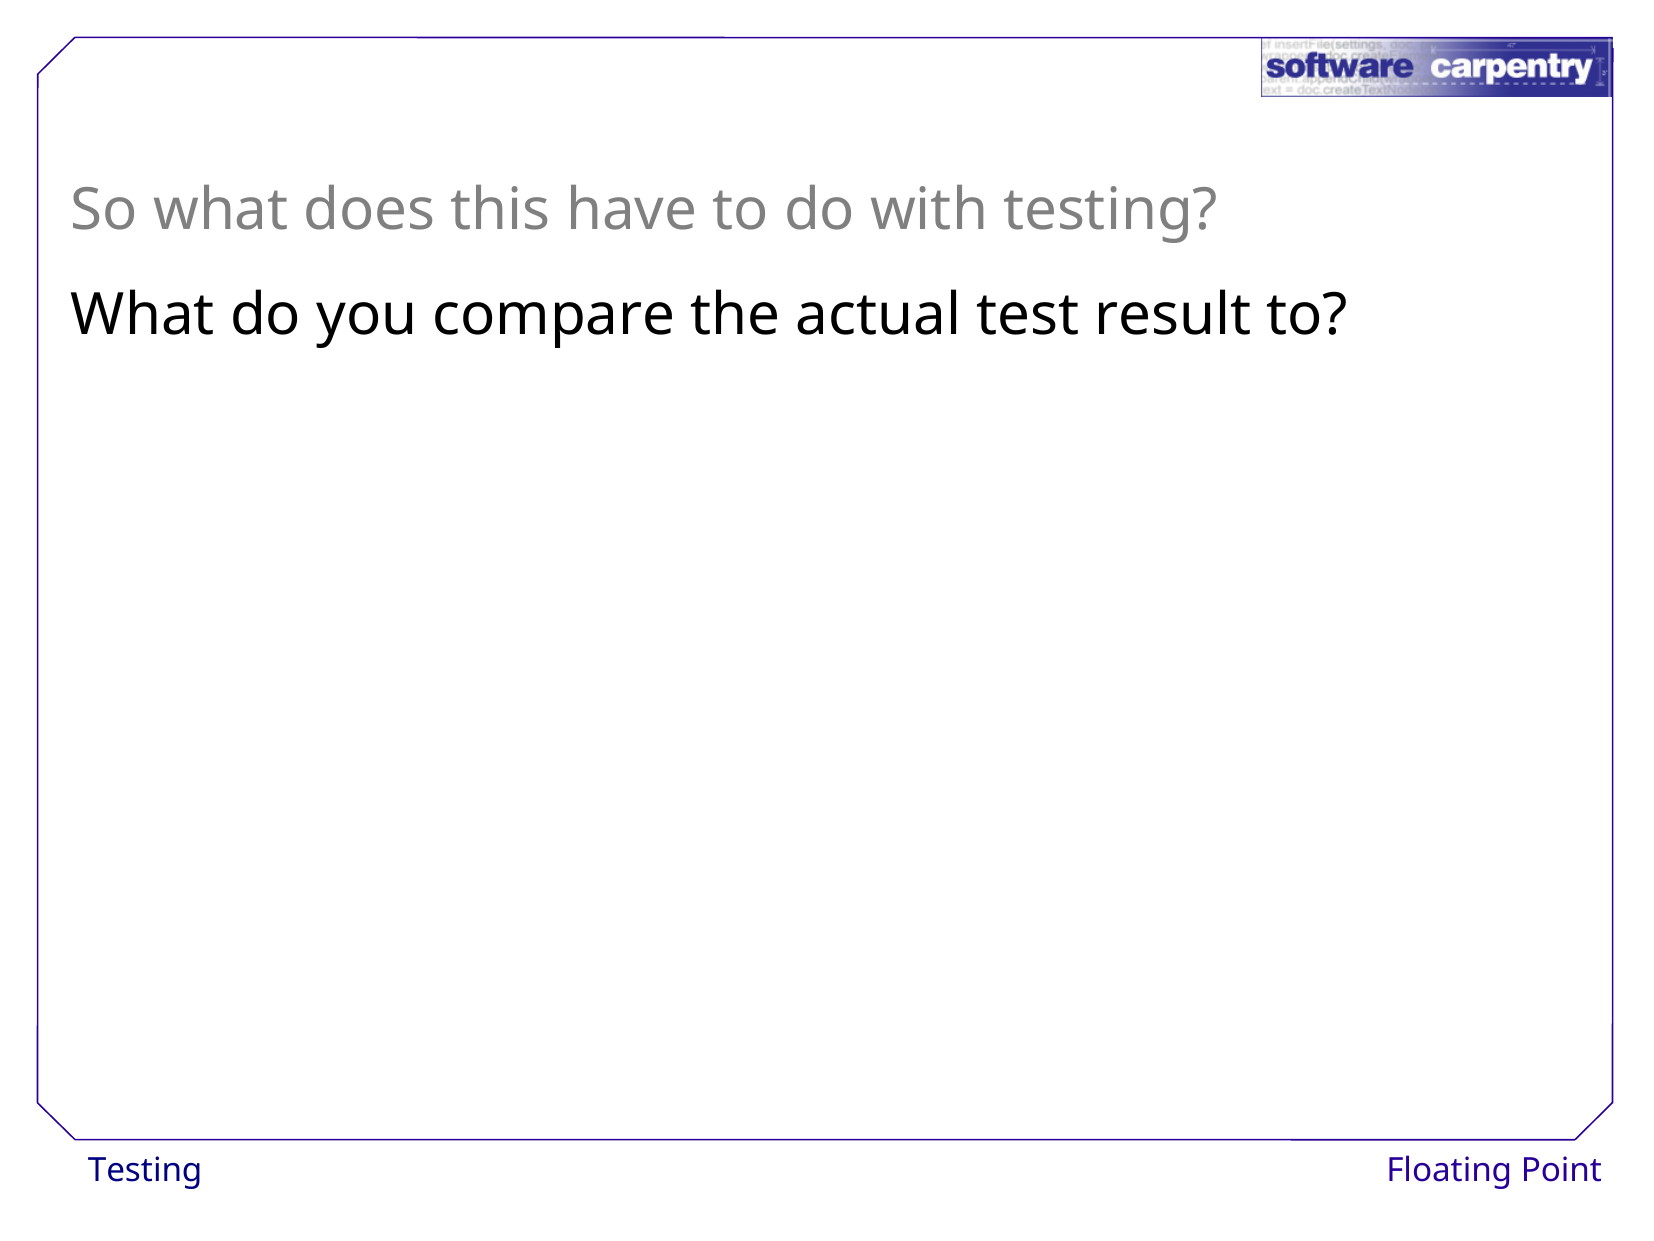

So what does this have to do with testing?
What do you compare the actual test result to?